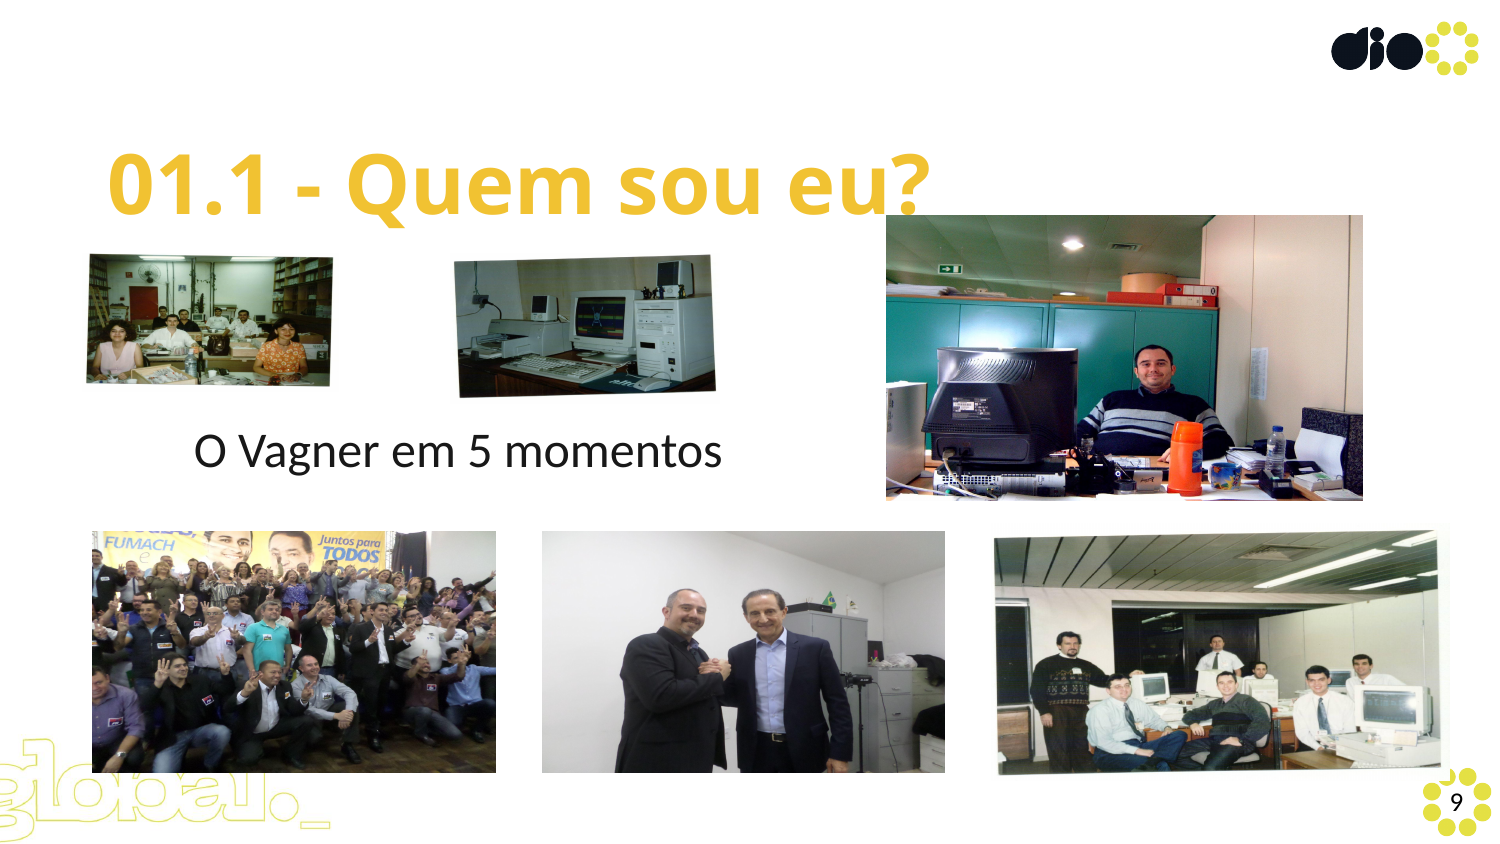

01.1 - Quem sou eu?
O Vagner em 5 momentos